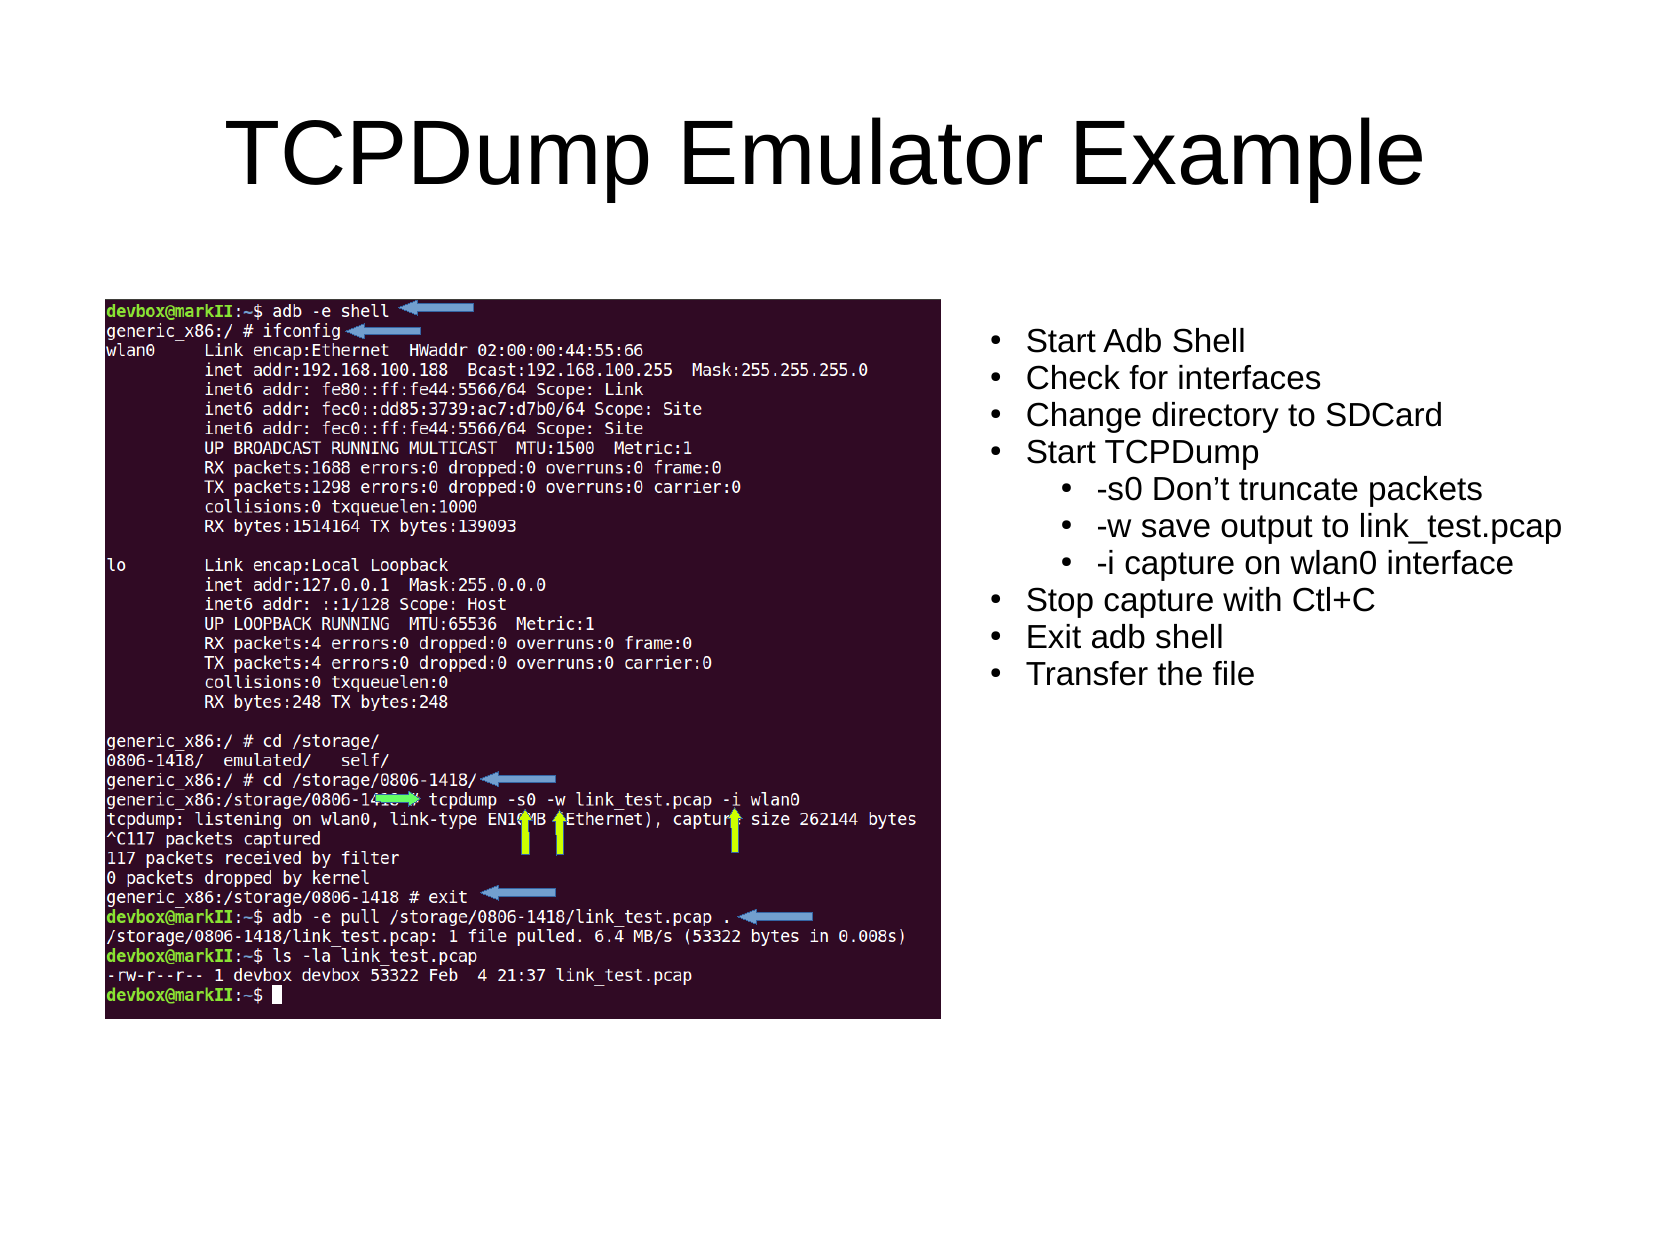

# TCPDump Emulator Example
Start Adb Shell
Check for interfaces
Change directory to SDCard
Start TCPDump
-s0 Don’t truncate packets
-w save output to link_test.pcap
-i capture on wlan0 interface
Stop capture with Ctl+C
Exit adb shell
Transfer the file